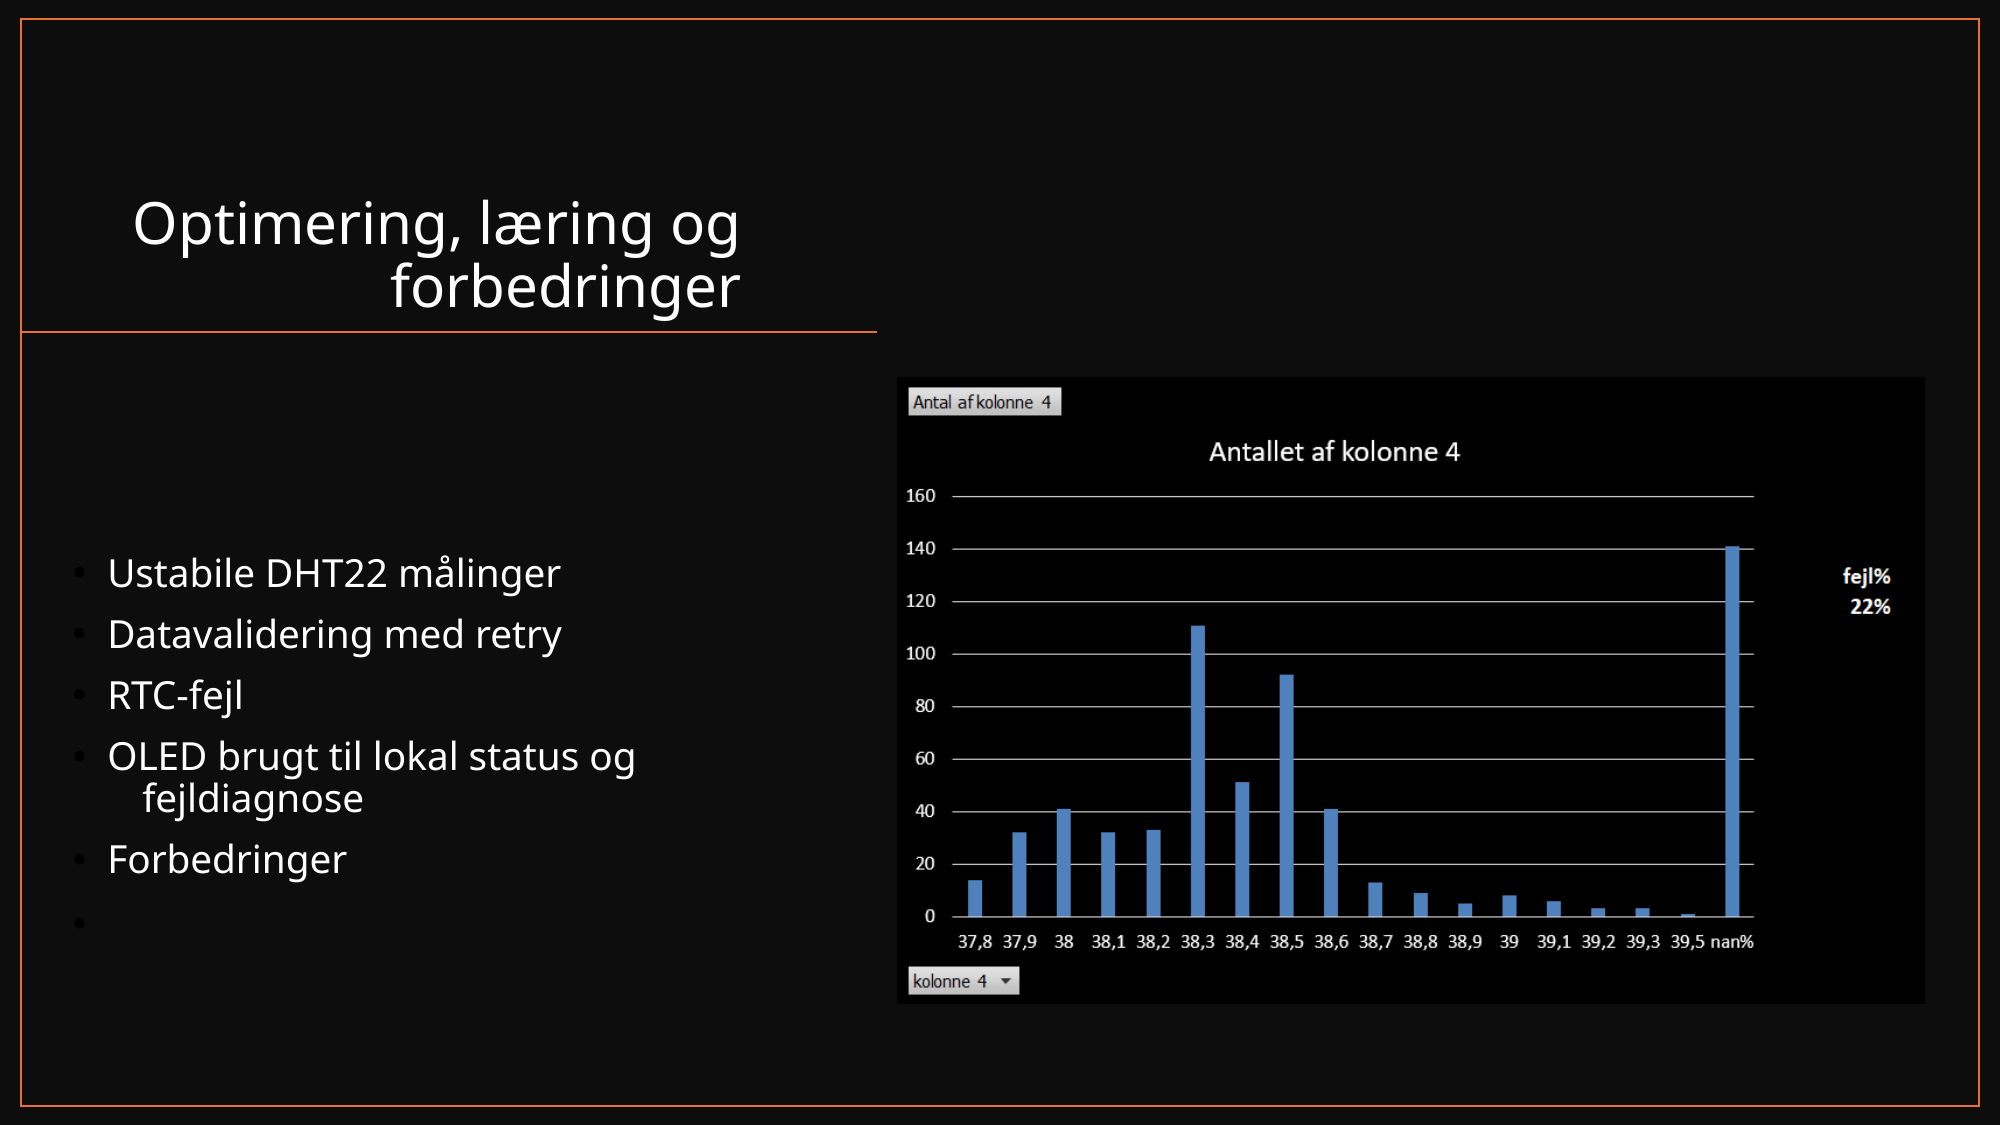

# Optimering, læring og forbedringer
Ustabile DHT22 målinger
Datavalidering med retry
RTC-fejl
OLED brugt til lokal status og fejldiagnose
Forbedringer